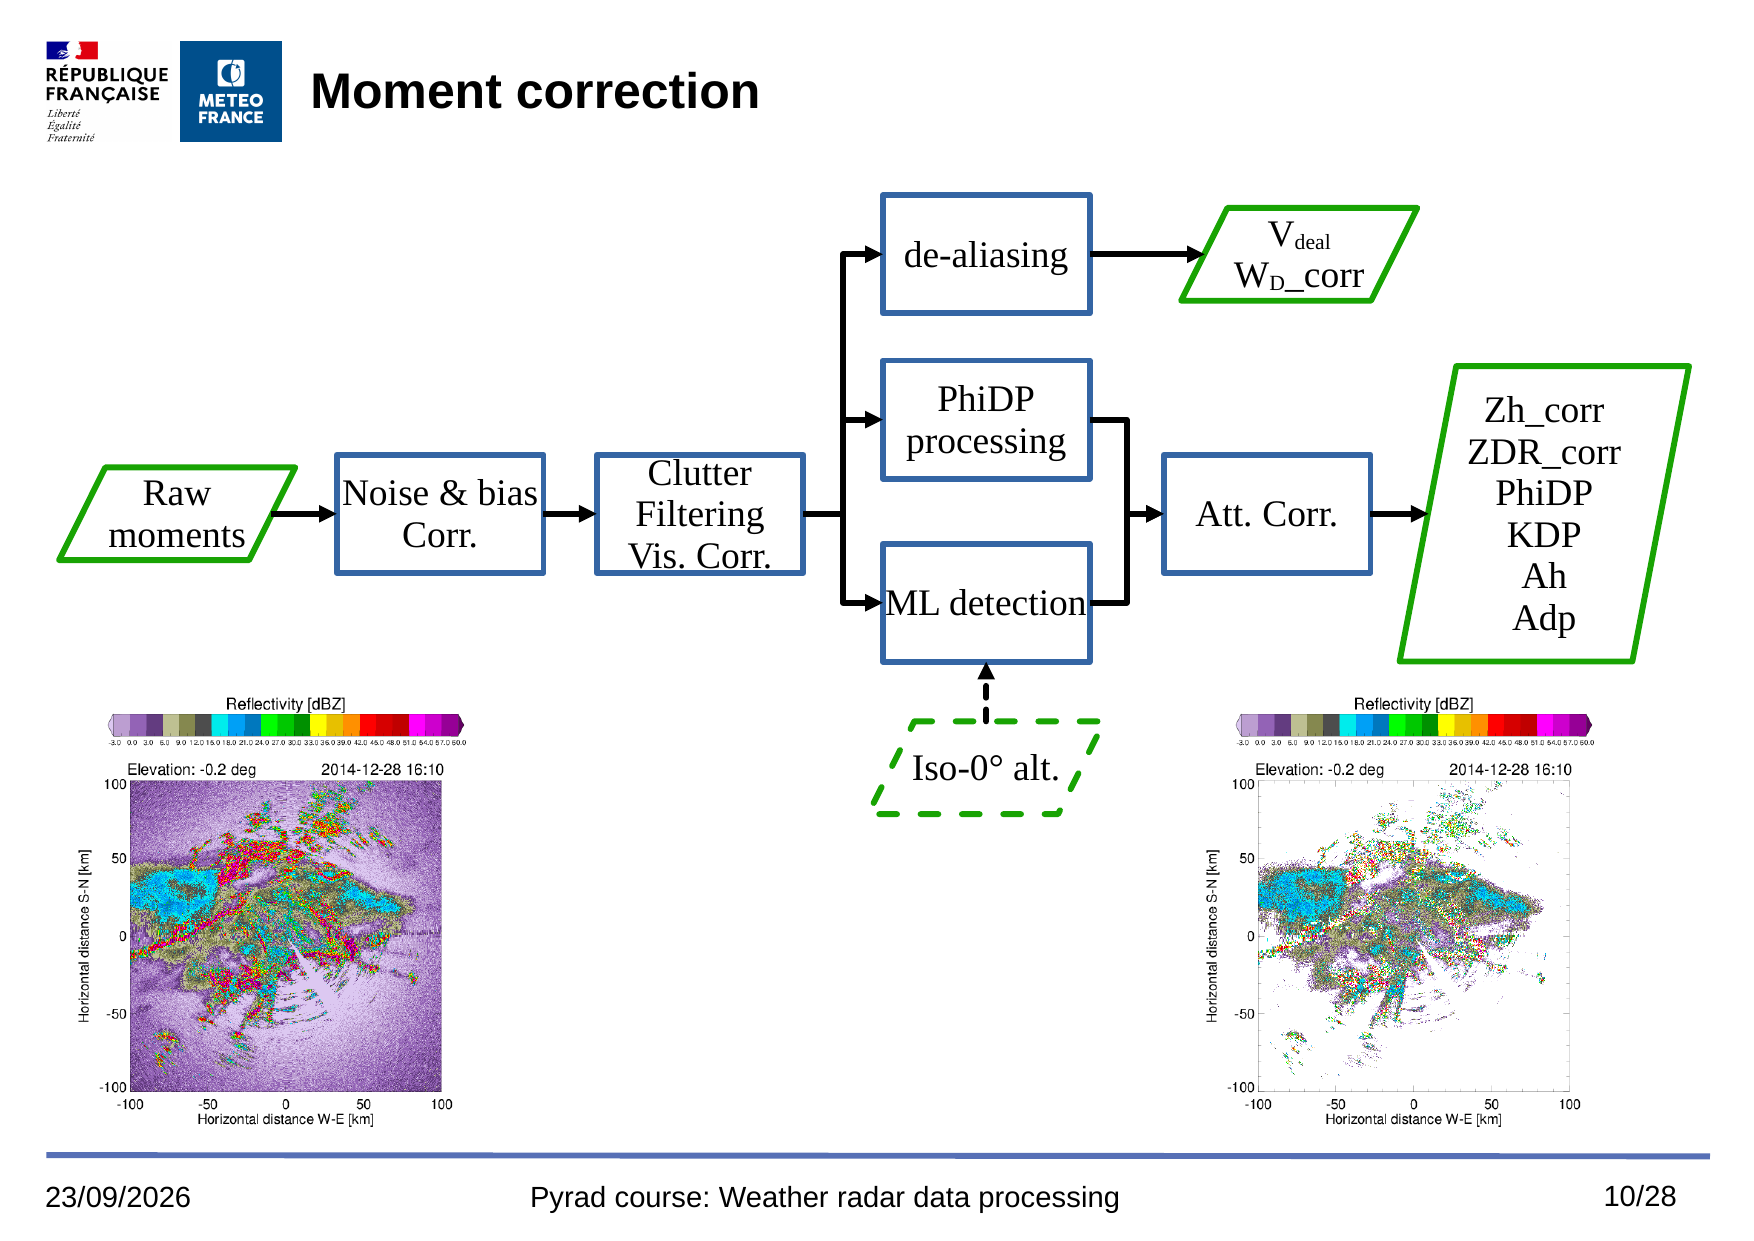

# Moment correction
de-aliasing
Vdeal
WD_corr
PhiDP
processing
Zh_corr
ZDR_corr
PhiDP
KDP
Ah
Adp
Noise & bias
Corr.
Clutter
Filtering
Vis. Corr.
Att. Corr.
Raw
moments
ML detection
Iso-0° alt.
10
Pyrad course: Weather radar data processing